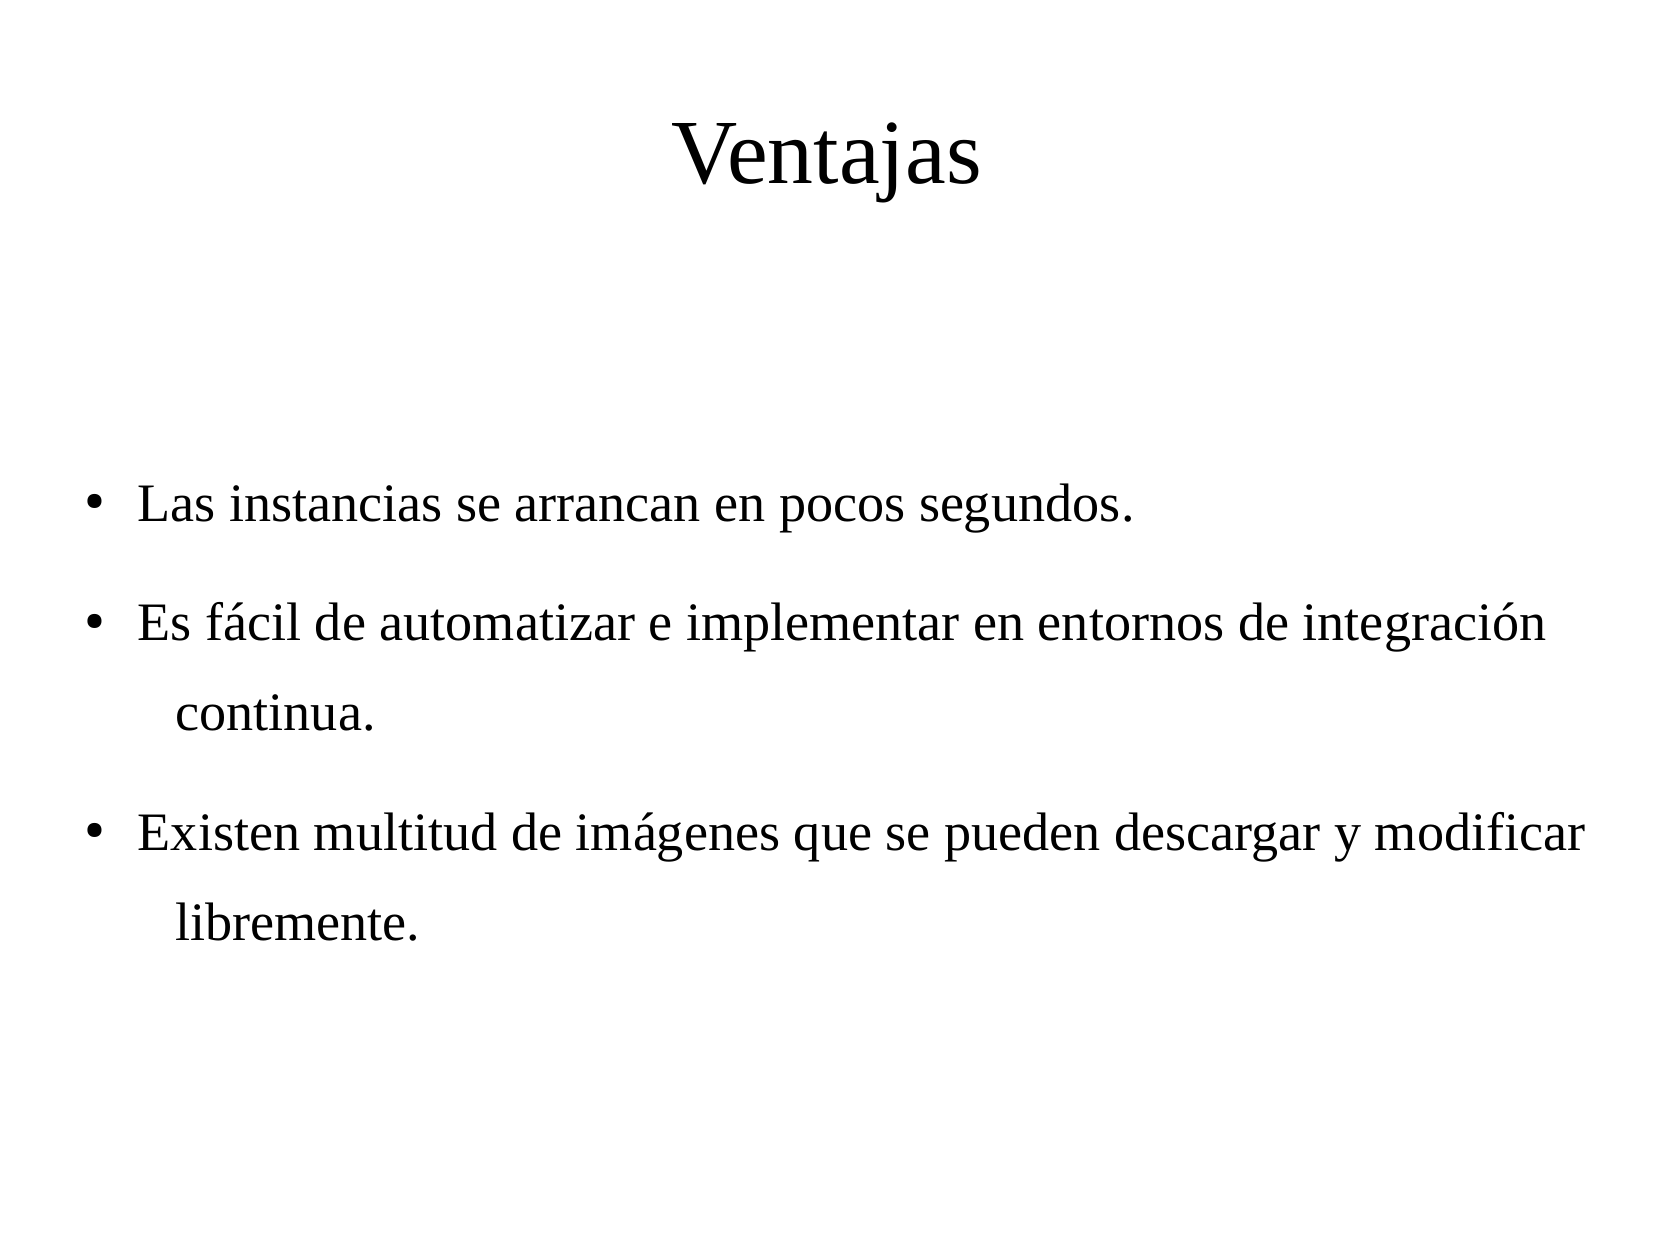

# Ventajas
Las instancias se arrancan en pocos segundos.
Es fácil de automatizar e implementar en entornos de integración continua.
Existen multitud de imágenes que se pueden descargar y modificar libremente.